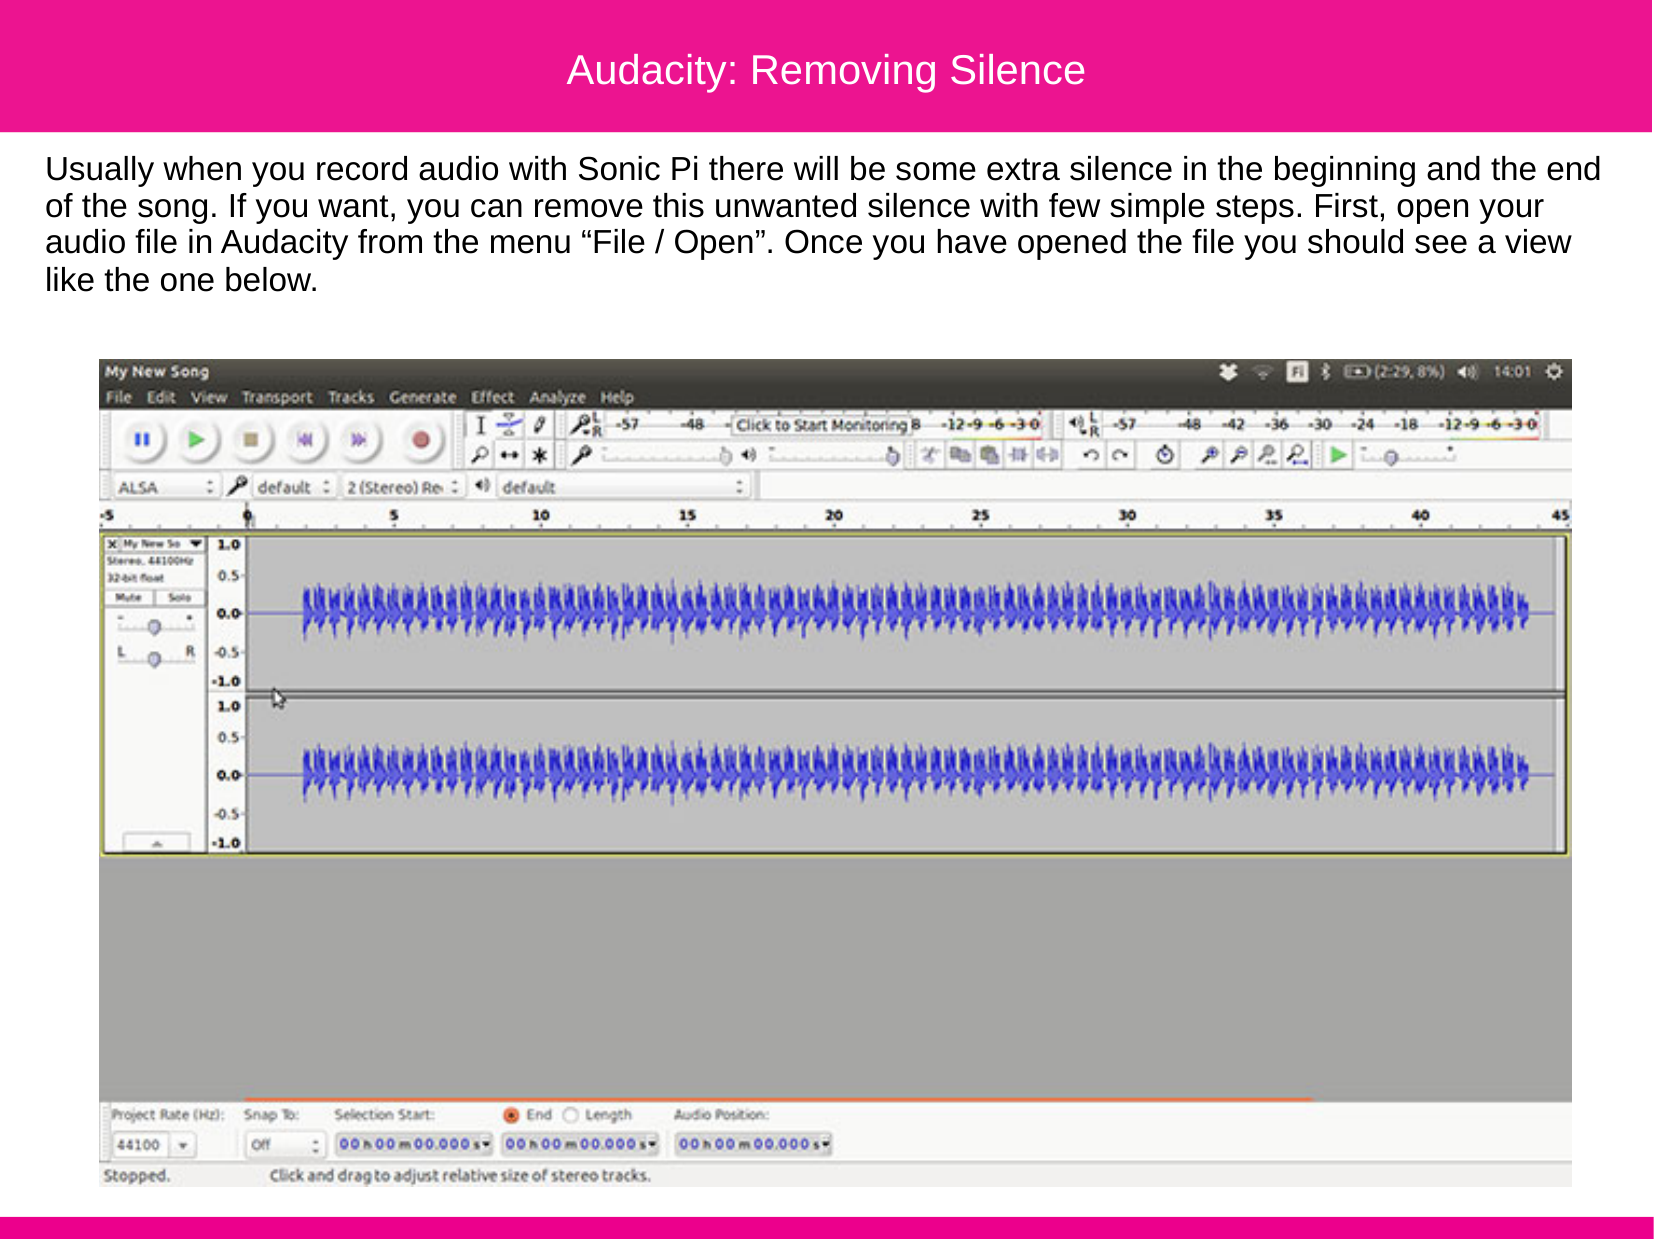

# Audacity: Removing Silence
Usually when you record audio with Sonic Pi there will be some extra silence in the beginning and the end of the song. If you want, you can remove this unwanted silence with few simple steps. First, open your audio file in Audacity from the menu “File / Open”. Once you have opened the file you should see a view like the one below.